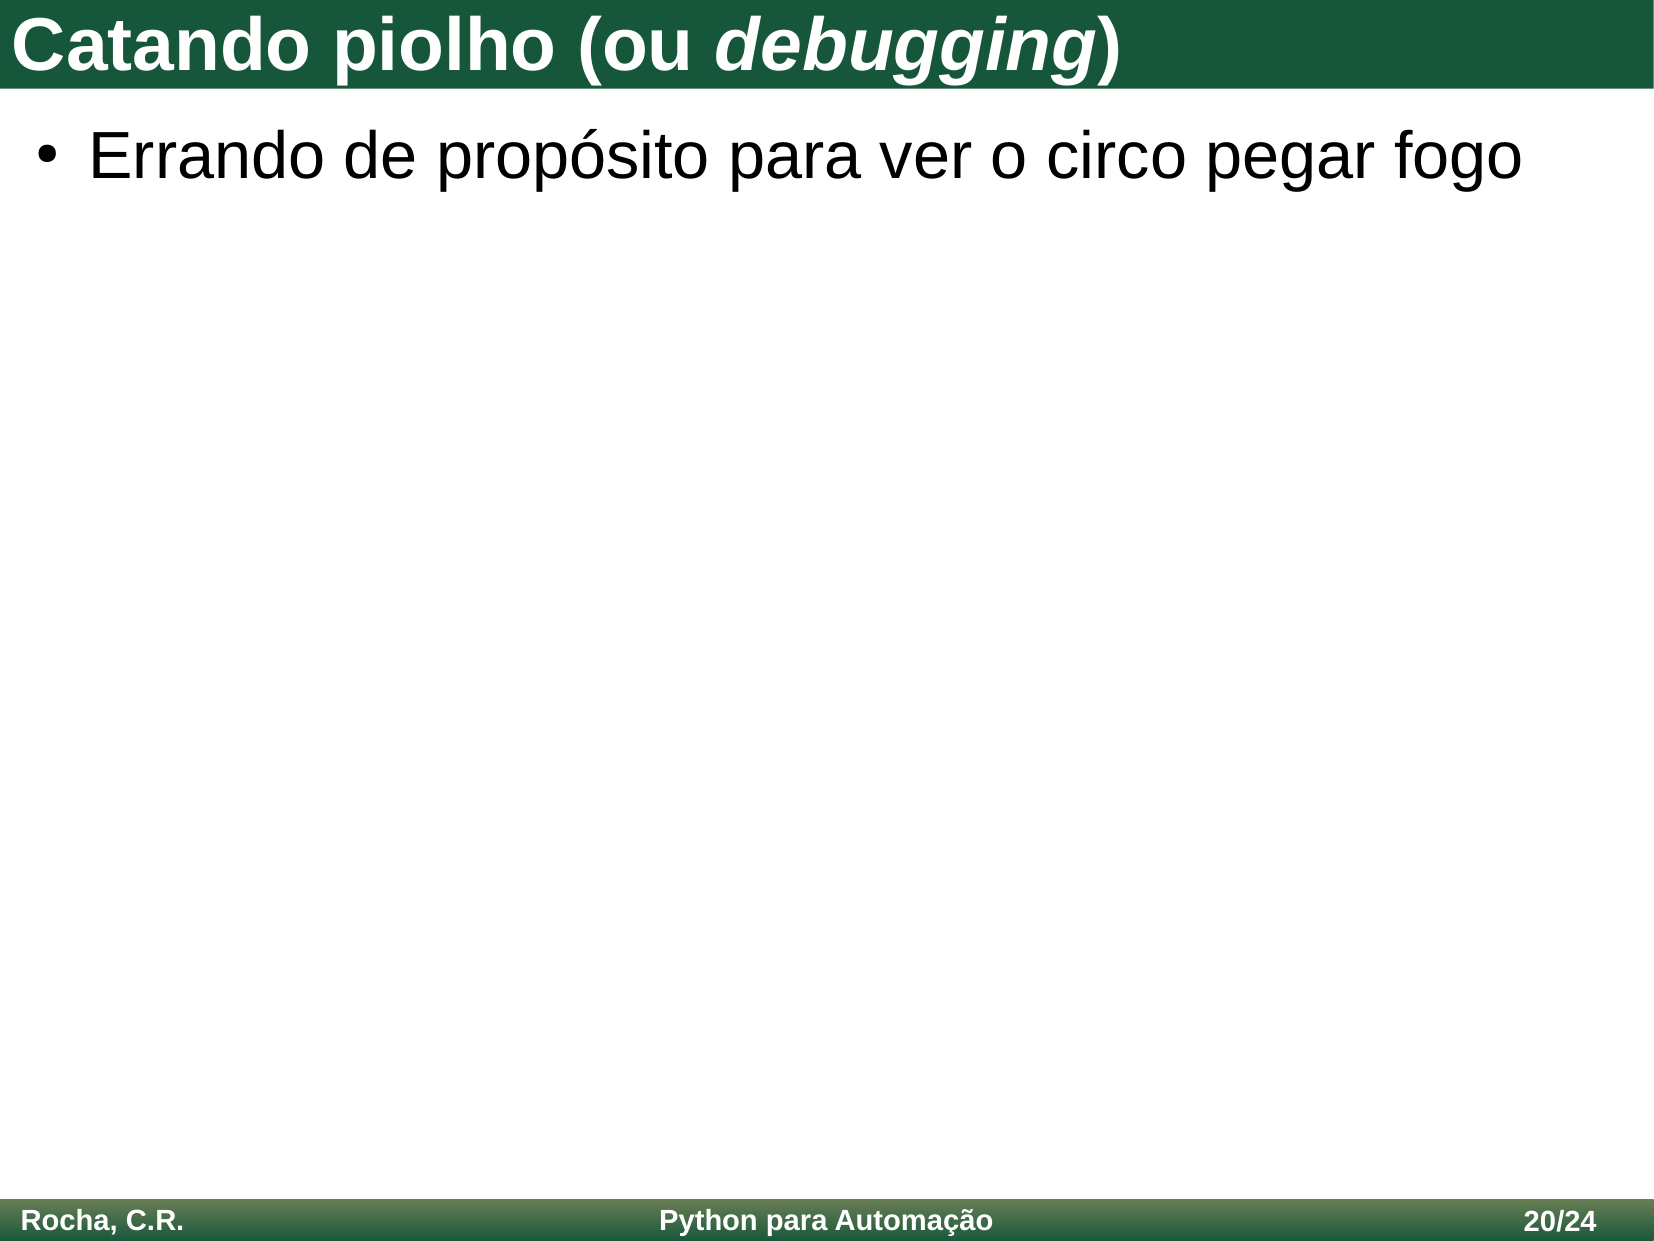

# Catando piolho (ou debugging)
Errando de propósito para ver o circo pegar fogo